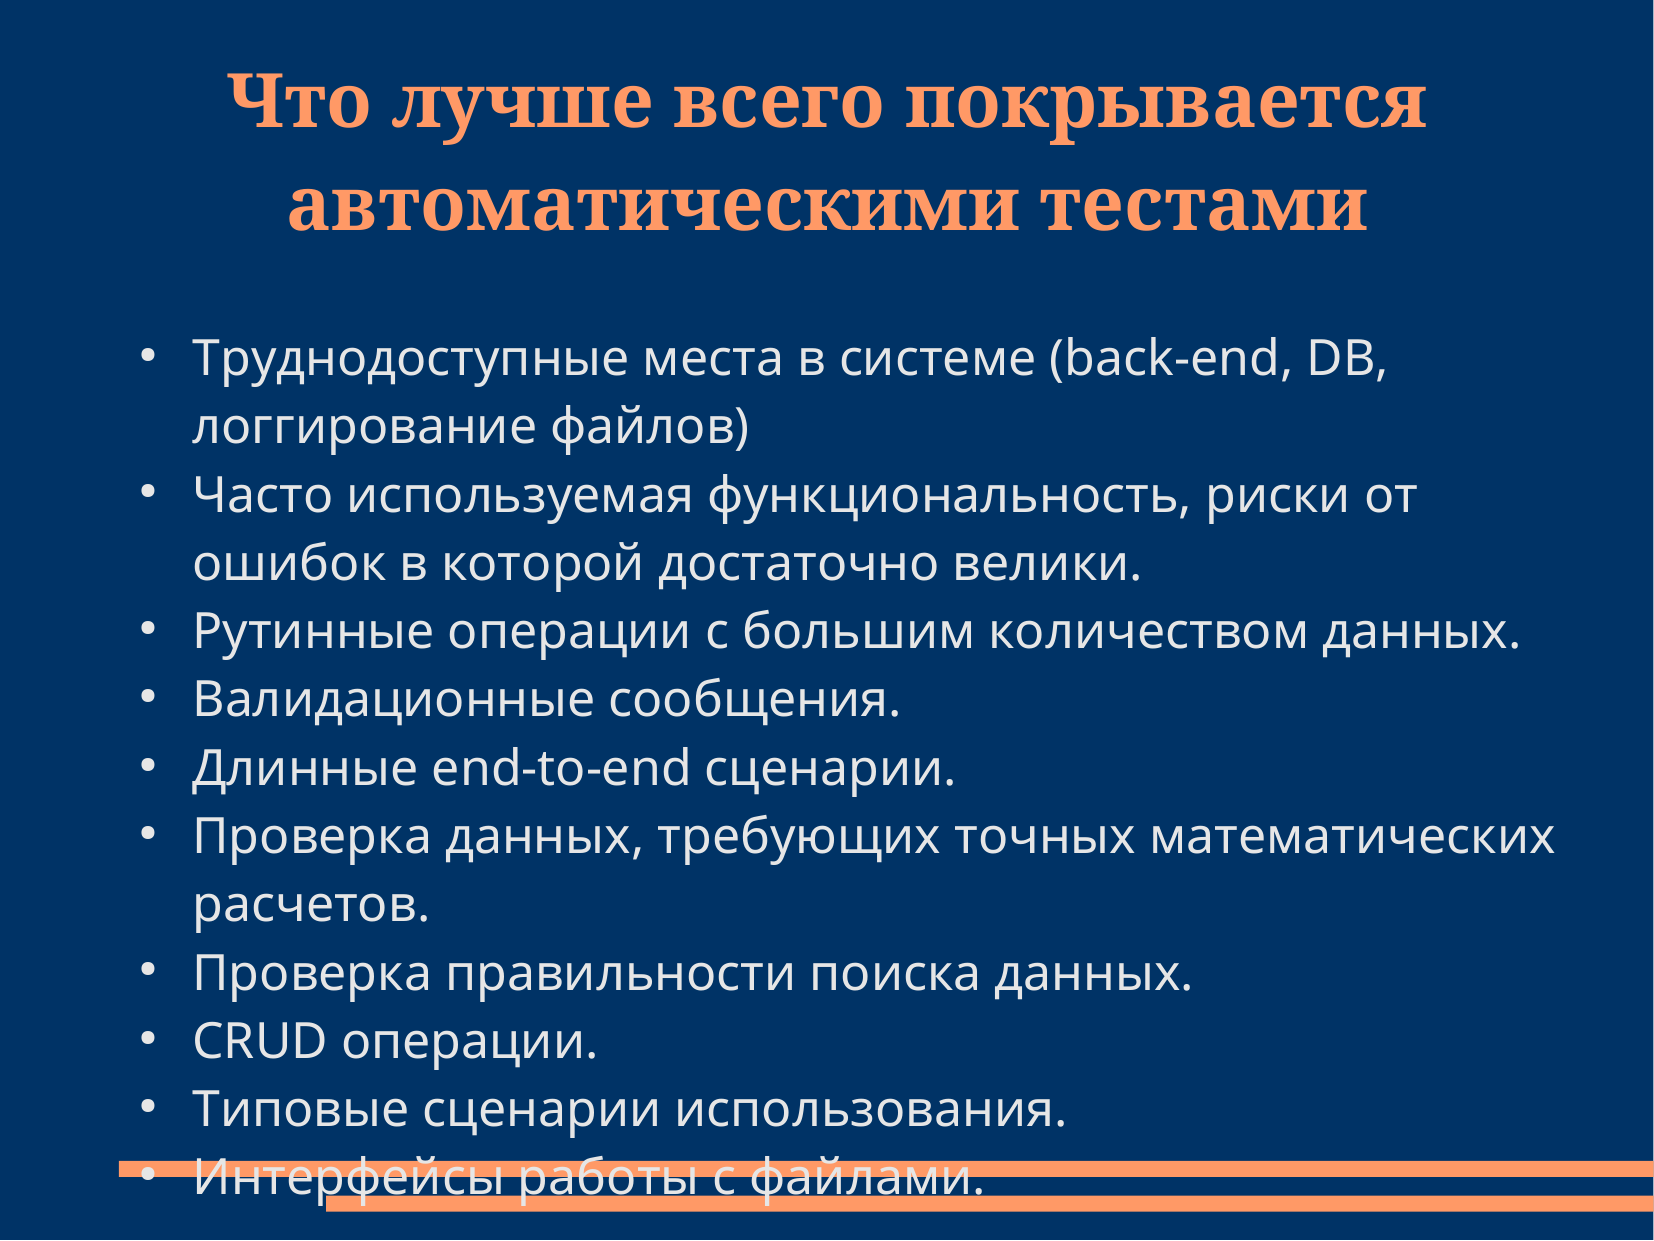

# Что лучше всего покрывается автоматическими тестами
Труднодоступные места в системе (back-end, DB, логгирование файлов)
Часто используемая функциональность, риски от ошибок в которой достаточно велики.
Рутинные операции с большим количеством данных.
Валидационные сообщения.
Длинные end-to-end сценарии.
Проверка данных, требующих точных математических расчетов.
Проверка правильности поиска данных.
CRUD операции.
Типовые сценарии использования.
Интерфейсы работы с файлами.